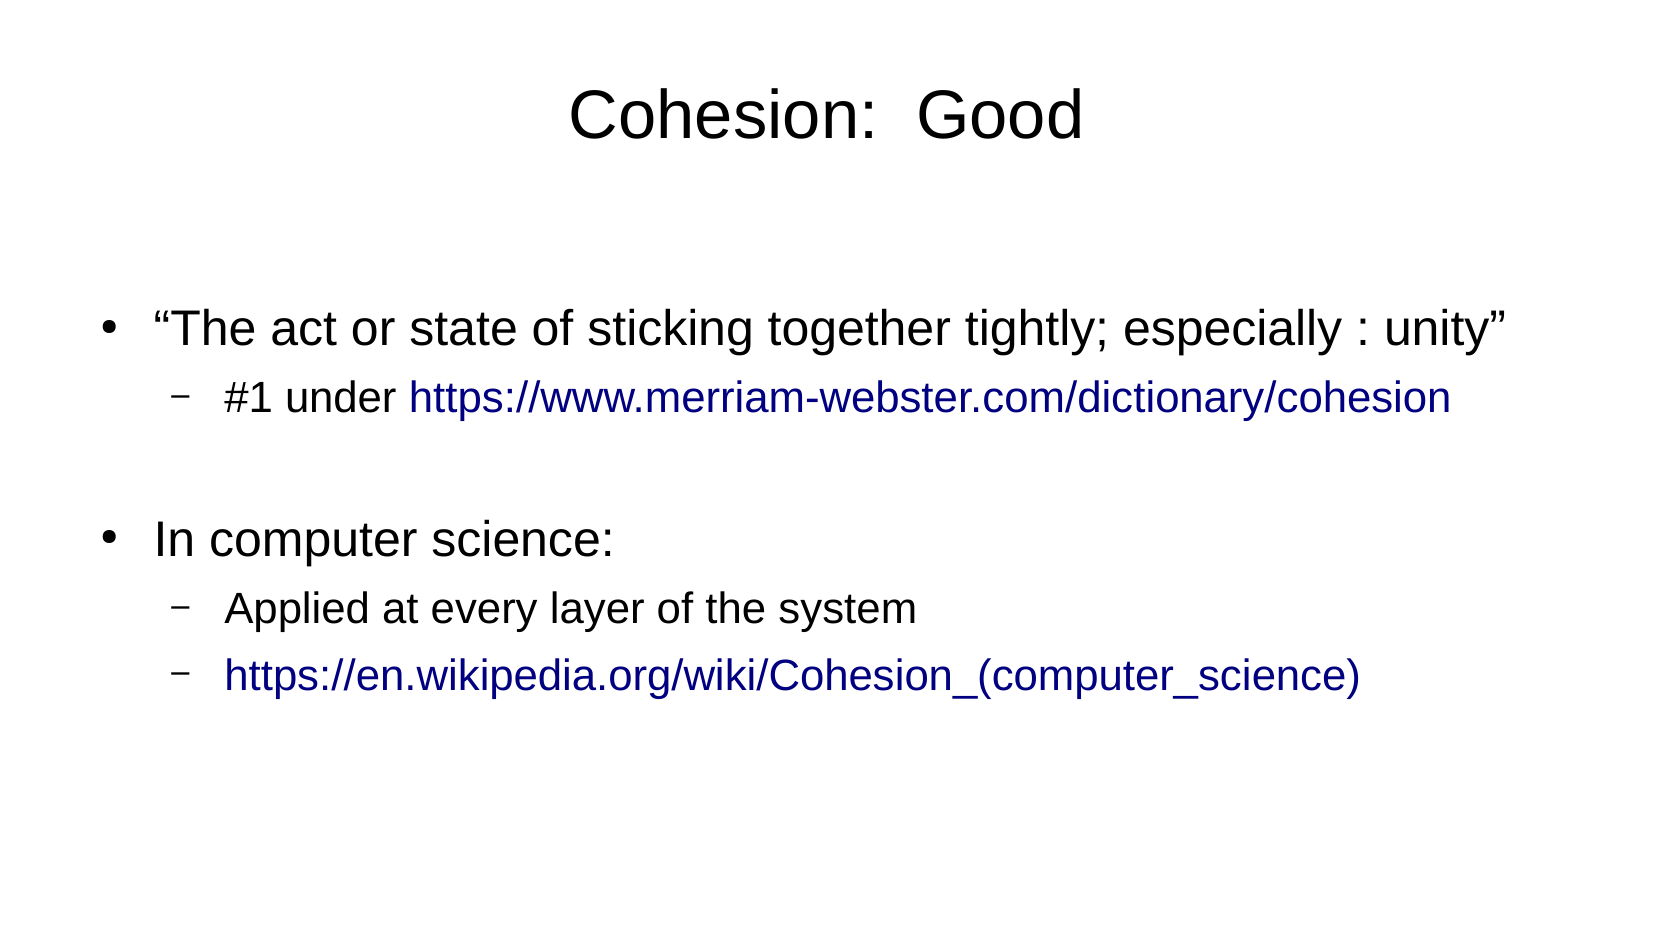

# Cohesion: Good
“The act or state of sticking together tightly; especially : unity”
#1 under https://www.merriam-webster.com/dictionary/cohesion
In computer science:
Applied at every layer of the system
https://en.wikipedia.org/wiki/Cohesion_(computer_science)